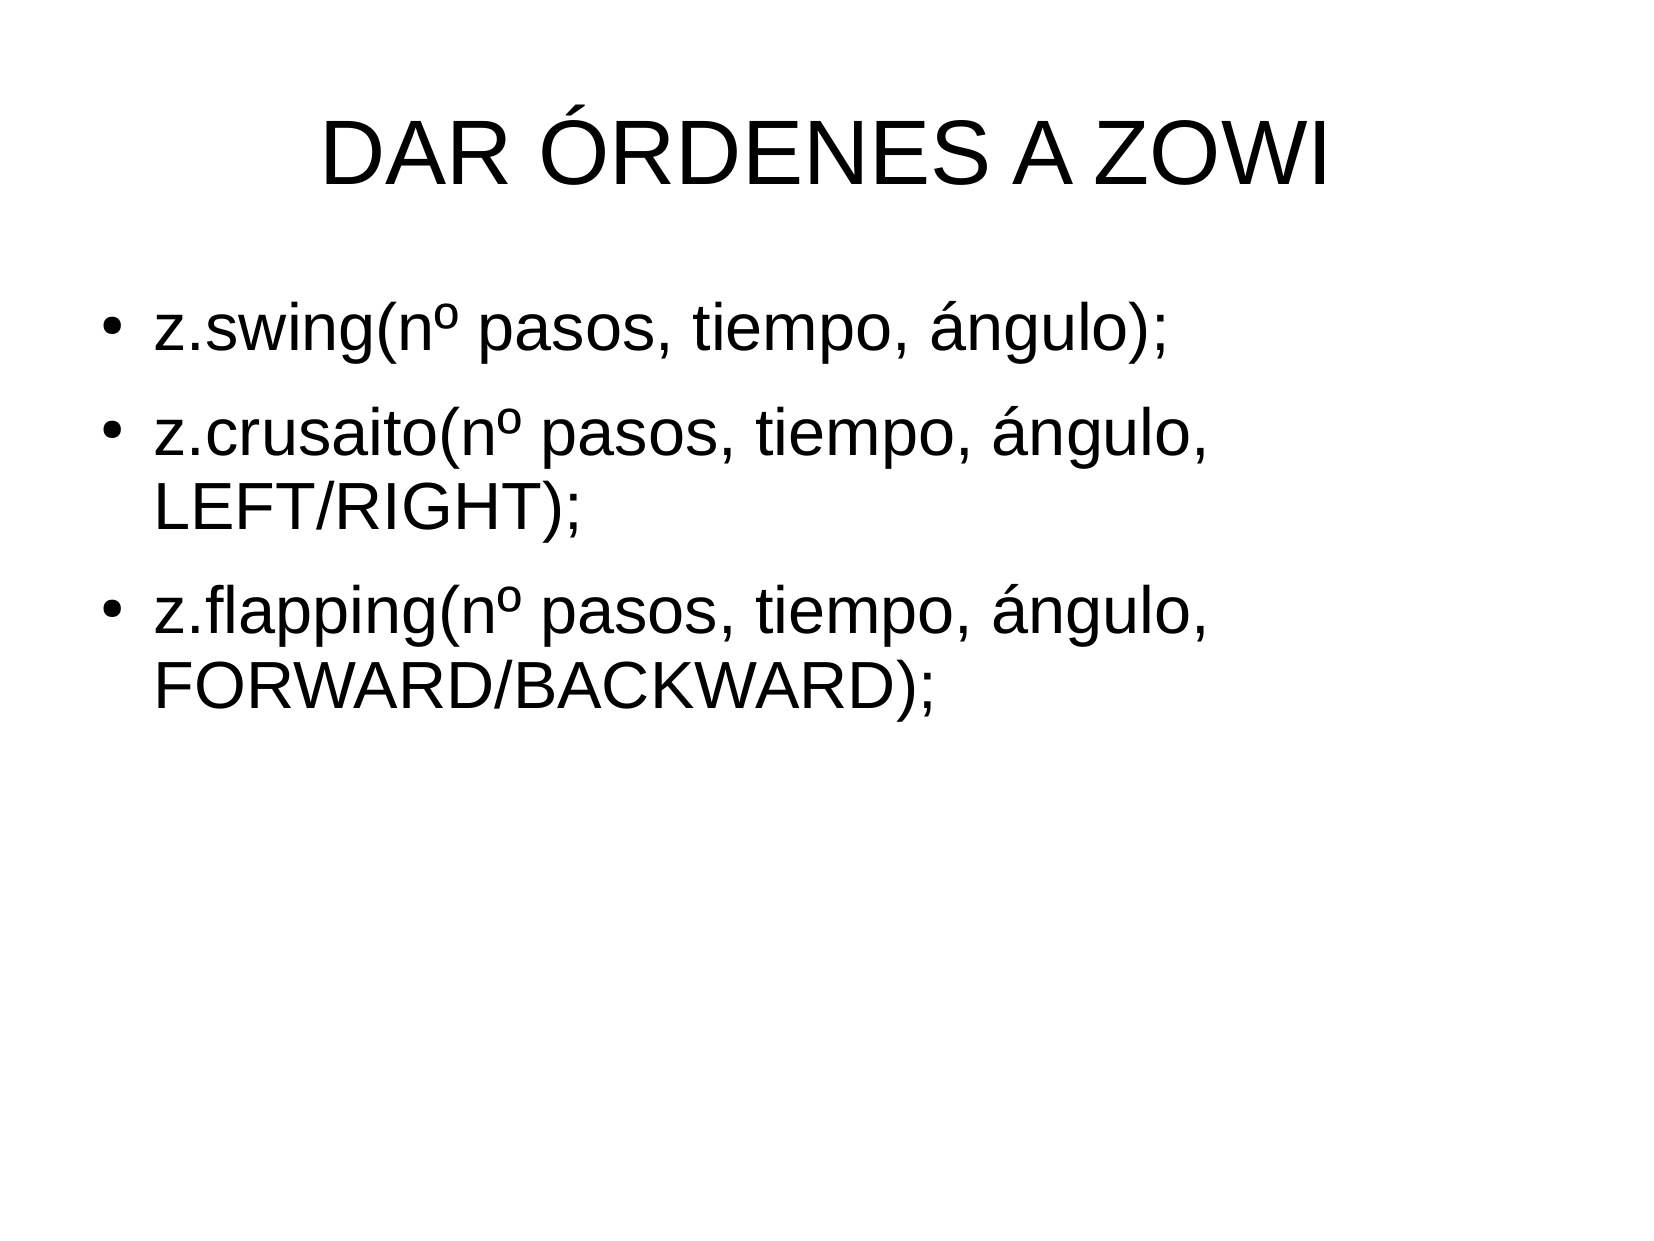

# DAR ÓRDENES A ZOWI
z.swing(nº pasos, tiempo, ángulo);
z.crusaito(nº pasos, tiempo, ángulo, LEFT/RIGHT);
z.flapping(nº pasos, tiempo, ángulo, FORWARD/BACKWARD);